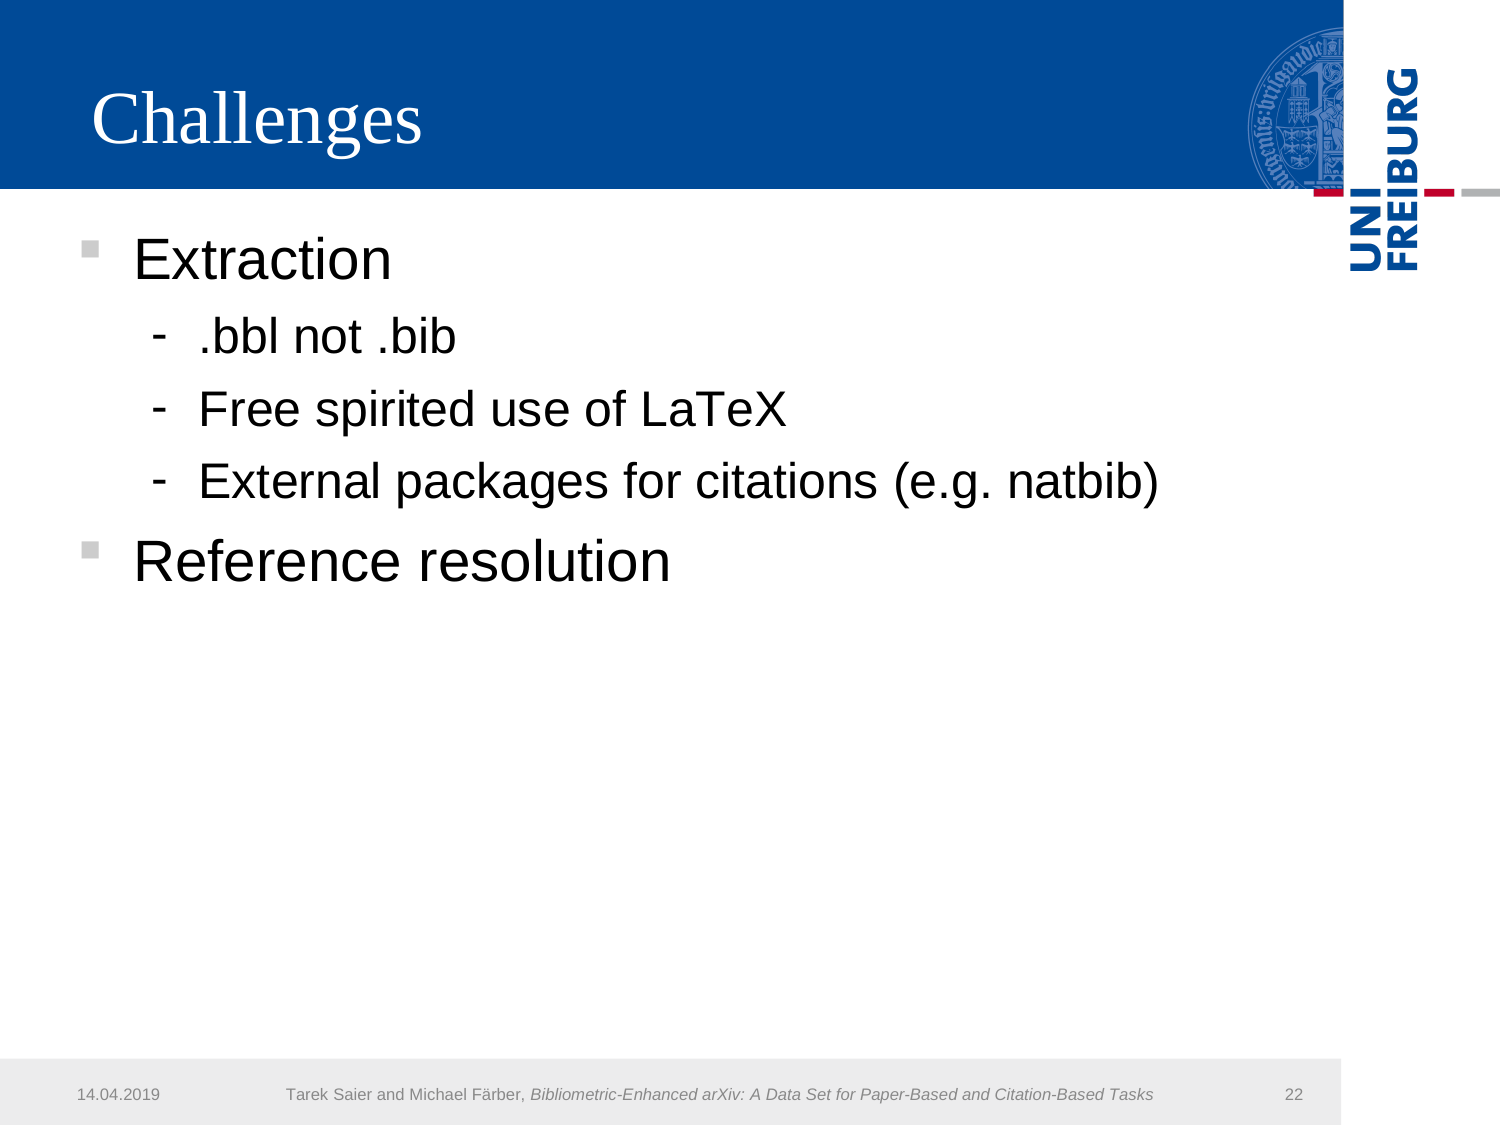

# Challenges
Extraction
.bbl not .bib
Free spirited use of LaTeX
External packages for citations (e.g. natbib)
Reference resolution
Präsentationstitel
22